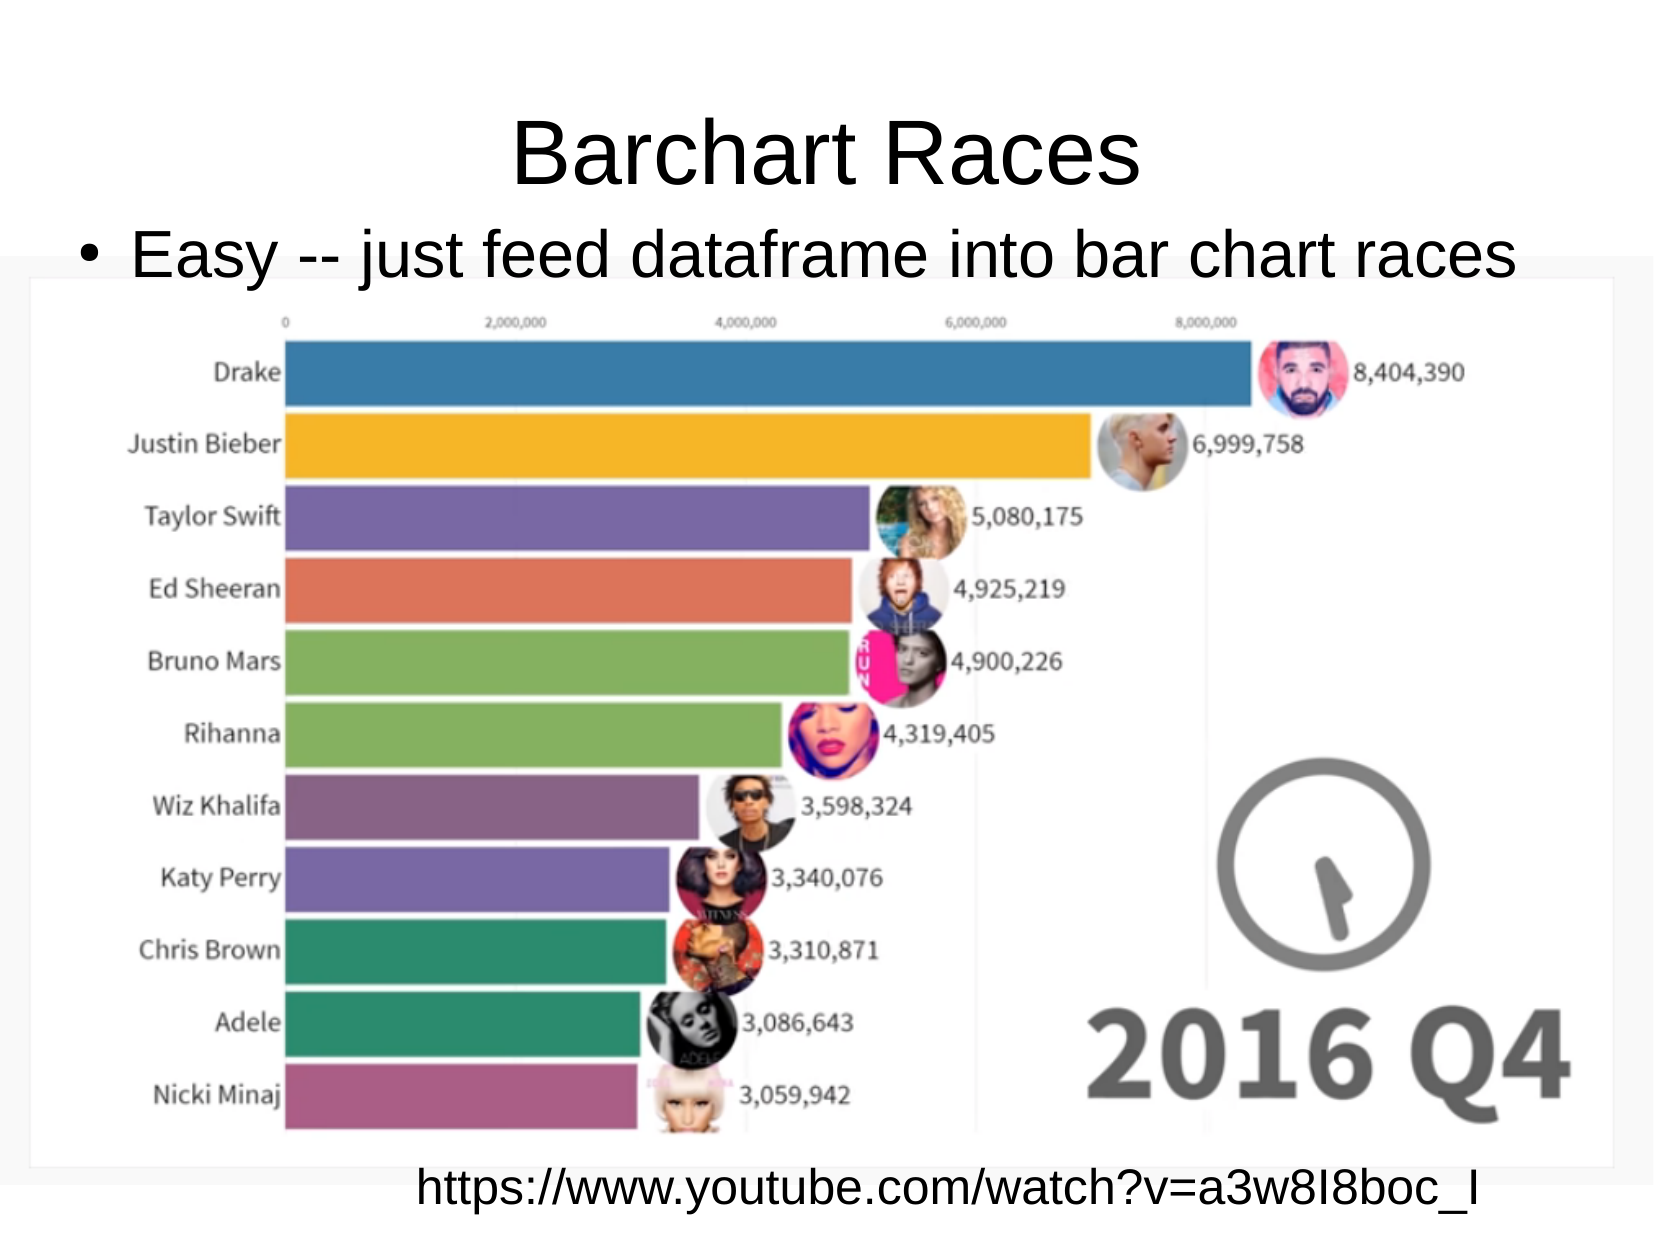

# Barchart Races
Easy -- just feed dataframe into bar chart races
https://www.youtube.com/watch?v=a3w8I8boc_I